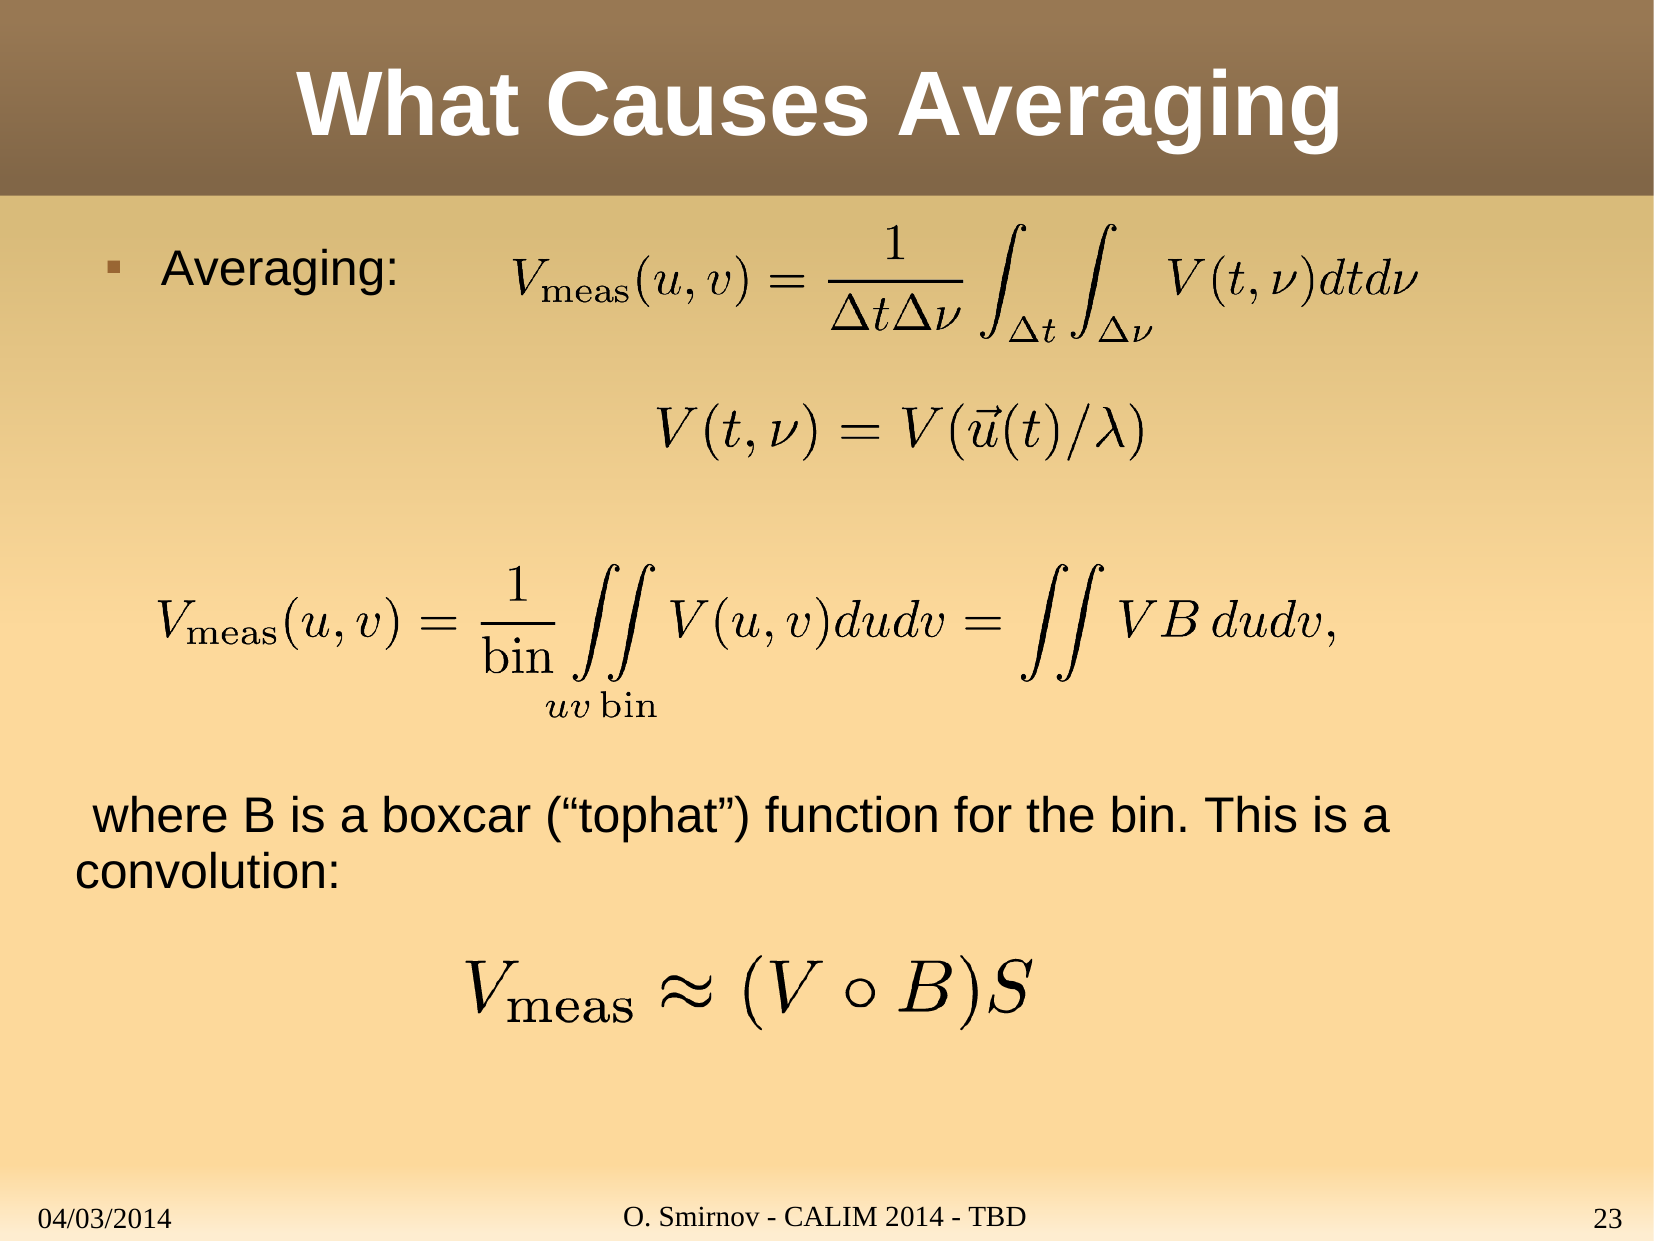

# What Causes Averaging
Averaging:
where B is a boxcar (“tophat”) function for the bin. This is a convolution:
O. Smirnov - CALIM 2014 - TBD
04/03/2014
23